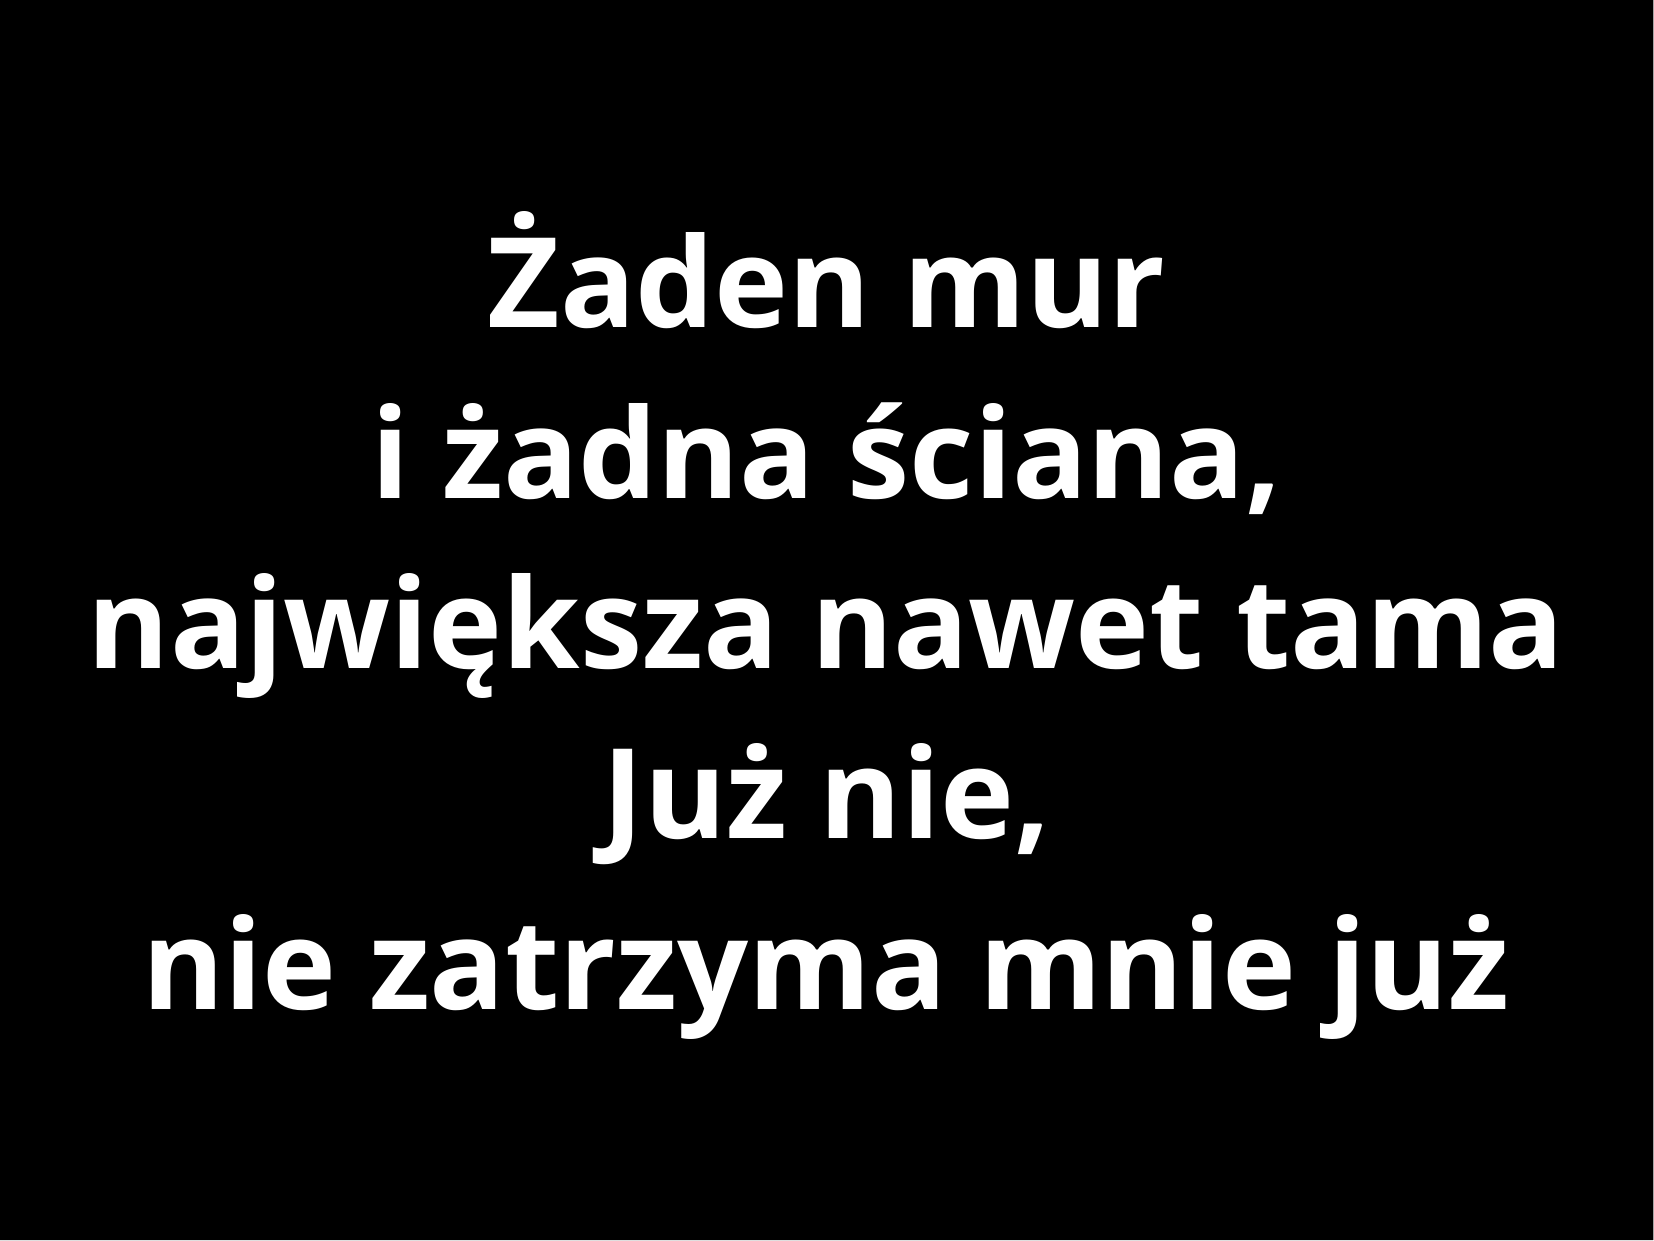

# Żaden mur i żadna ściana, największa nawet tama Już nie, nie zatrzyma mnie już